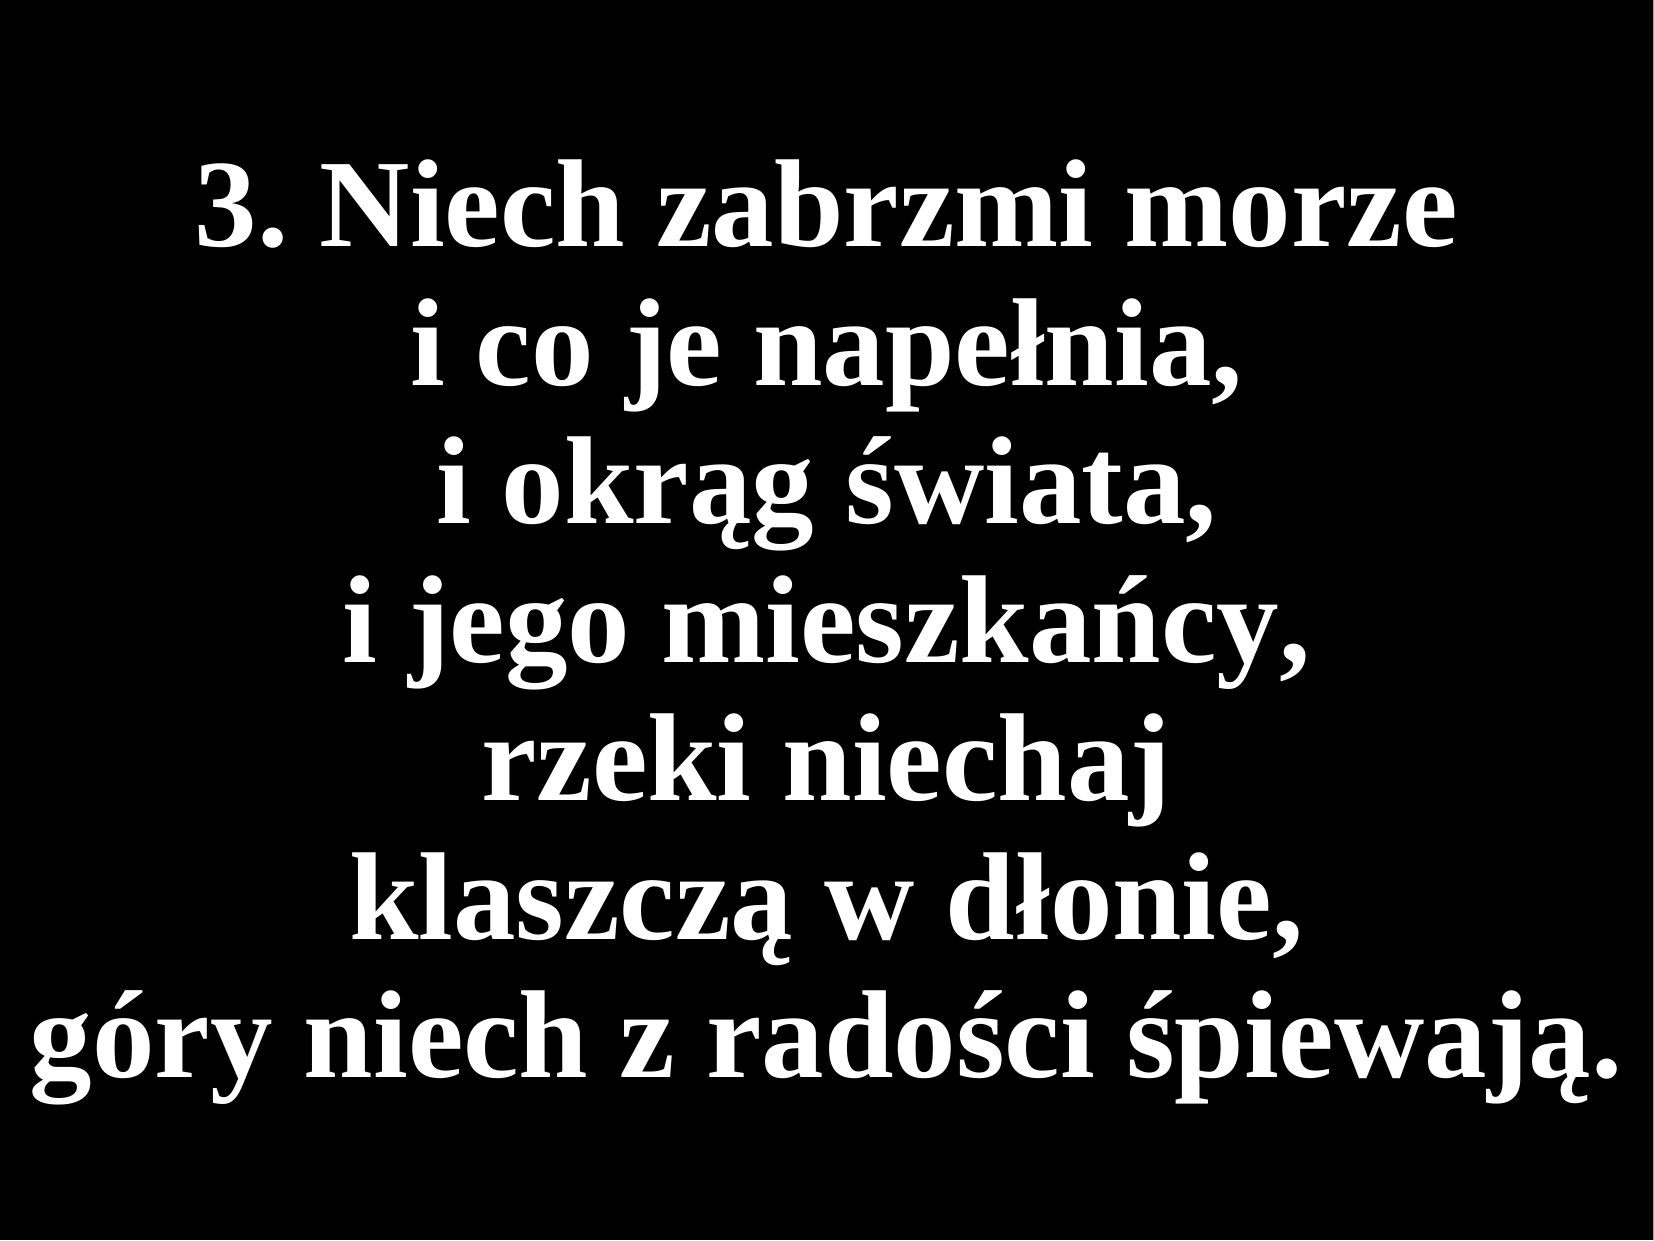

# 3. Niech zabrzmi morze i co je napełnia, i okrąg świata, i jego mieszkańcy, rzeki niechaj klaszczą w dłonie, góry niech z radości śpiewają.